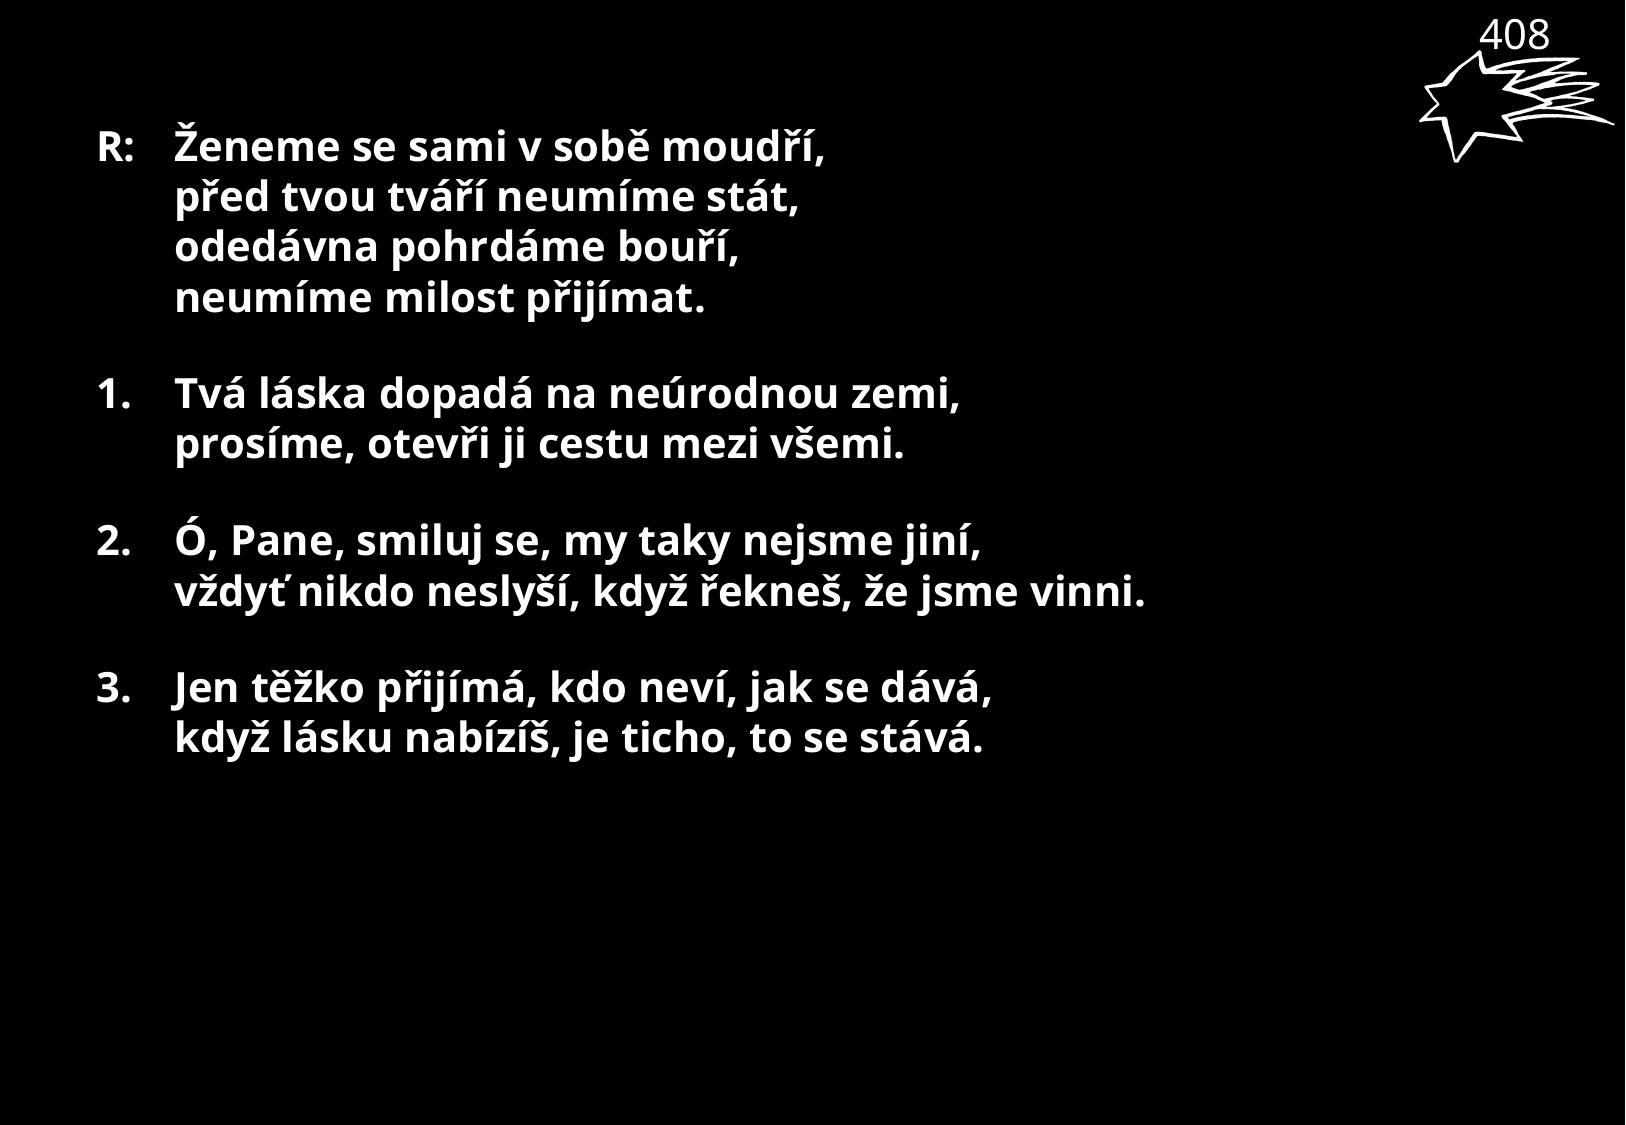

408
# R: 	Ženeme se sami v sobě moudří, před tvou tváří neumíme stát, odedávna pohrdáme bouří, neumíme milost přijímat.
1. 	Tvá láska dopadá na neúrodnou zemi,
prosíme, otevři ji cestu mezi všemi.
Ó, Pane, smiluj se, my taky nejsme jiní,
vždyť nikdo neslyší, když řekneš, že jsme vinni.
Jen těžko přijímá, kdo neví, jak se dává,
když lásku nabízíš, je ticho, to se stává.